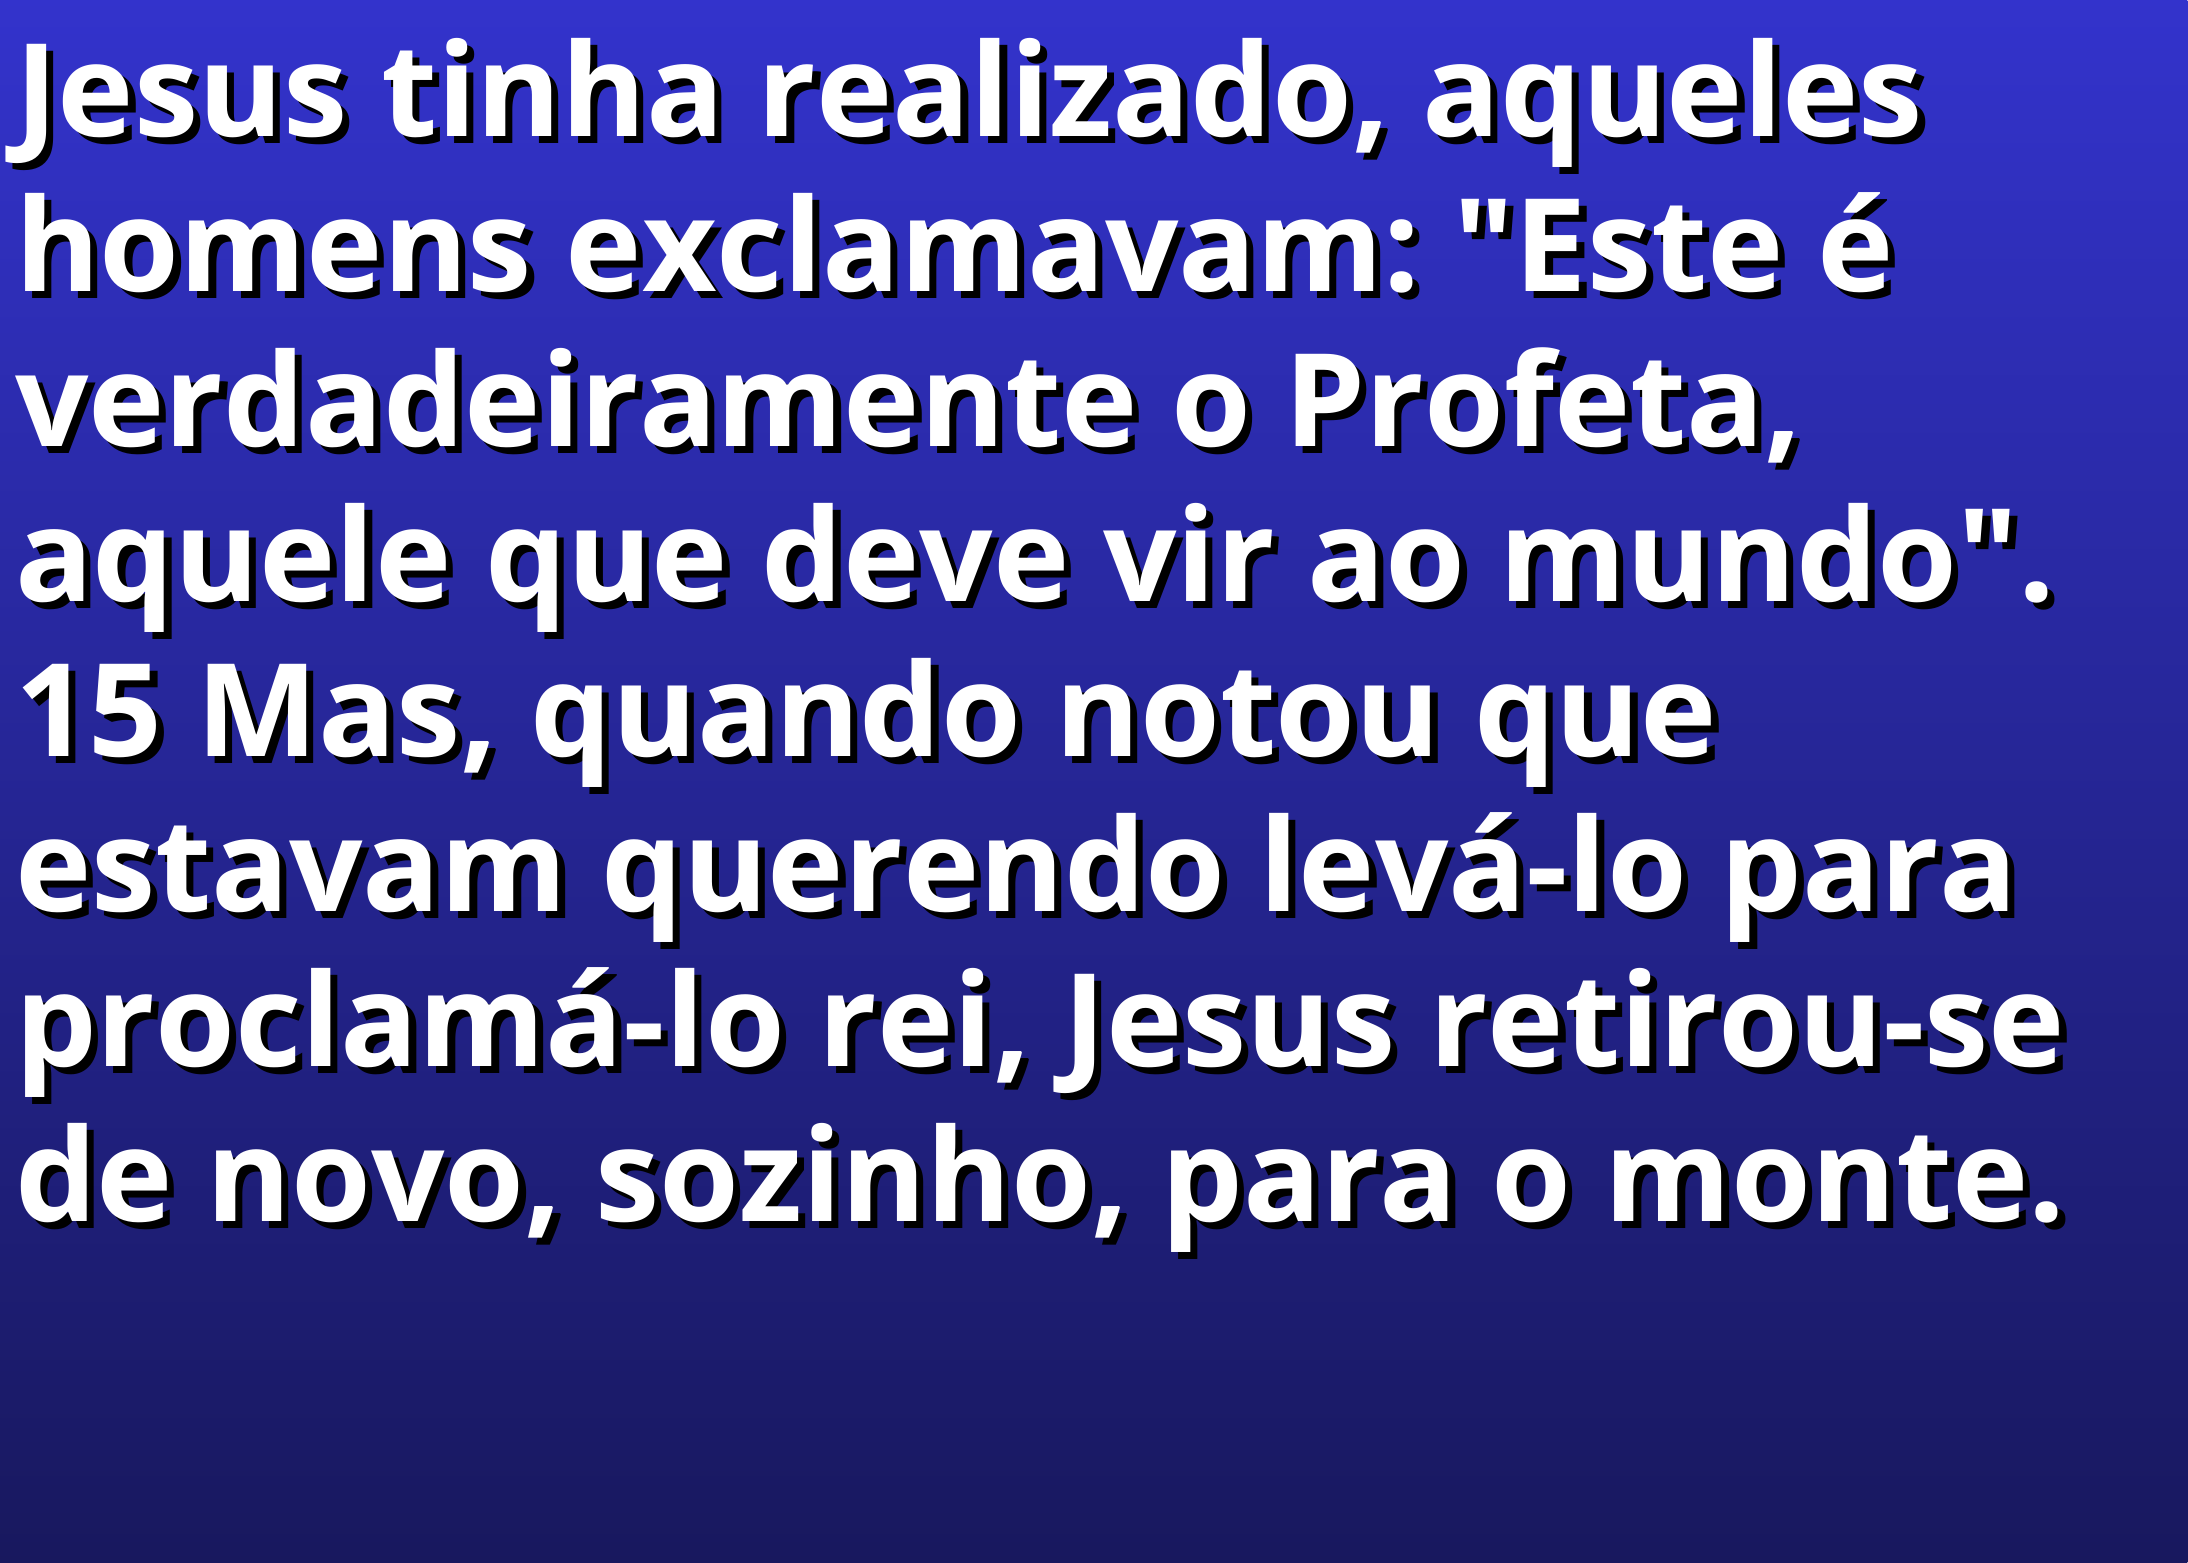

Jesus tinha realizado, aqueles homens exclamavam: "Este é verdadeiramente o Profeta, aquele que deve vir ao mundo". 15 Mas, quando notou que estavam querendo levá-lo para proclamá-lo rei, Jesus retirou-se de novo, sozinho, para o monte.